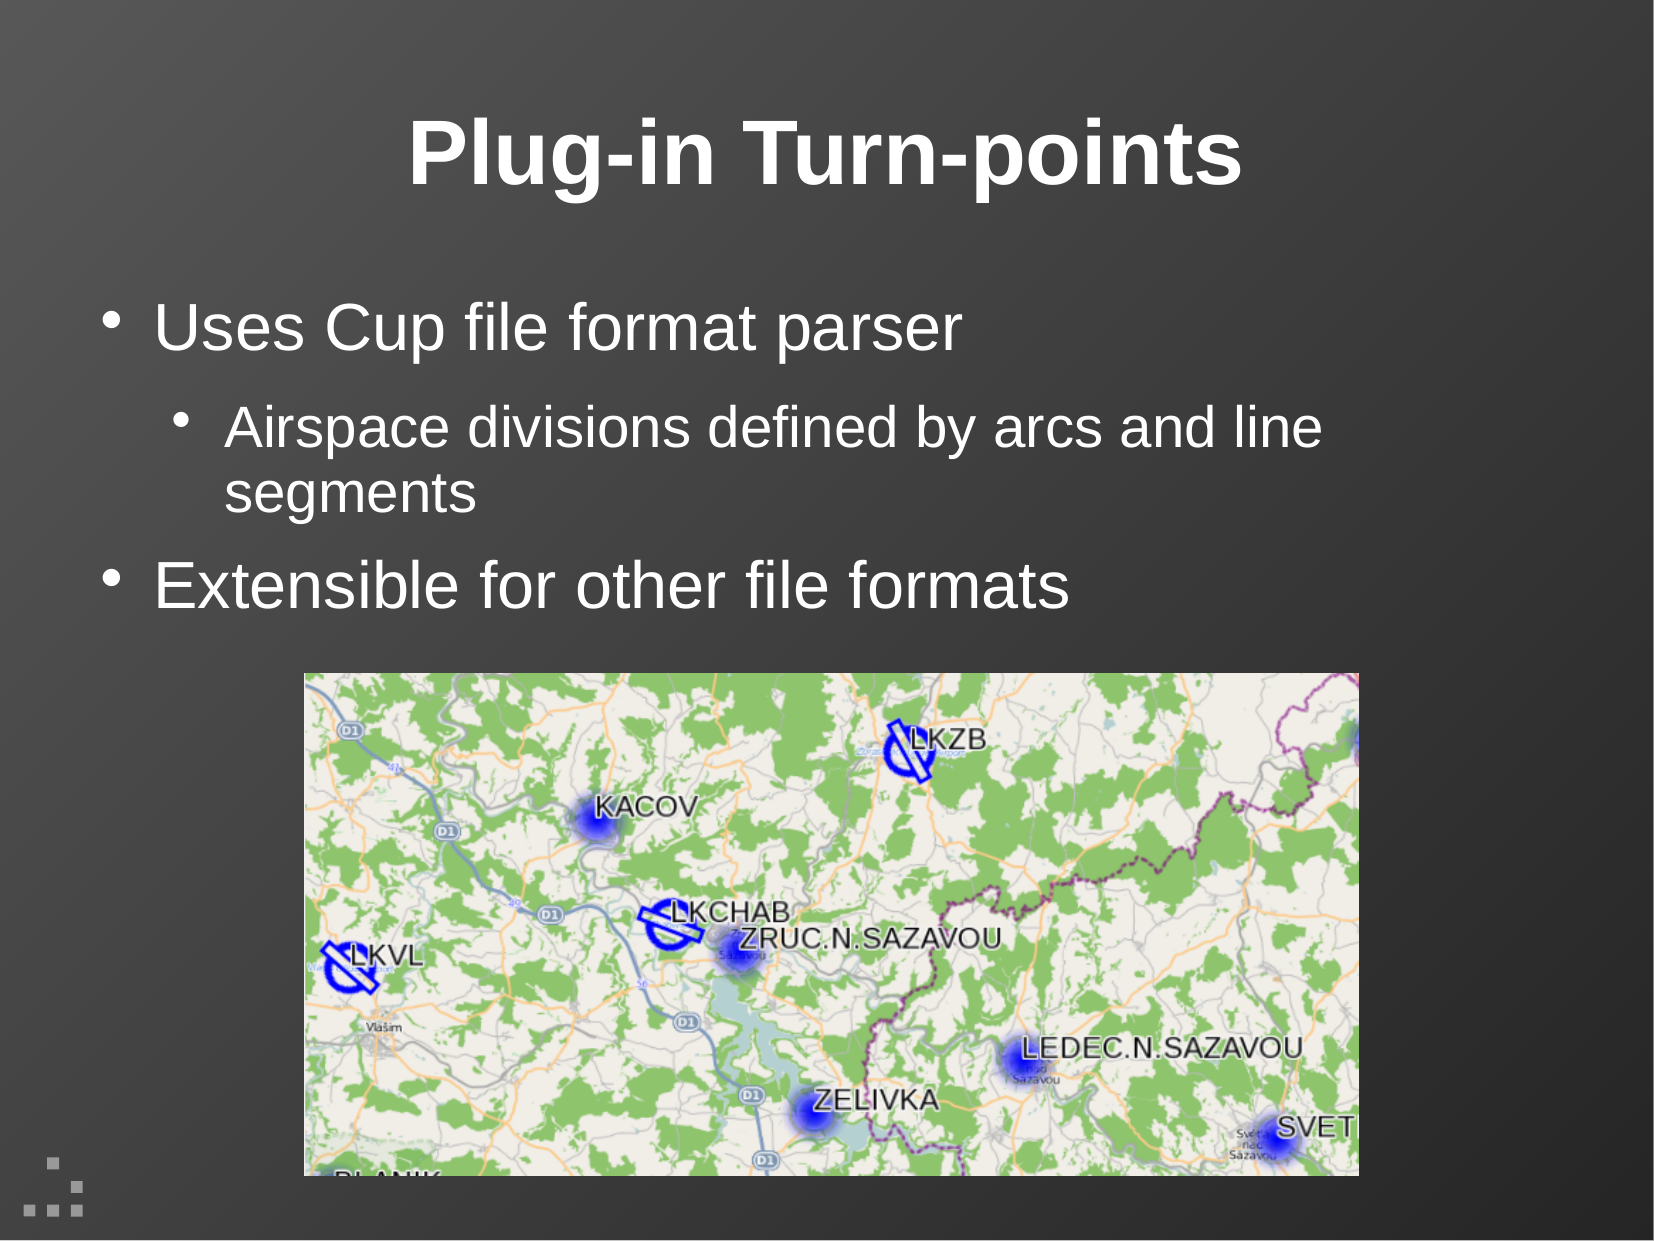

# Plug-in Turn-points
Uses Cup file format parser
Airspace divisions defined by arcs and line segments
Extensible for other file formats